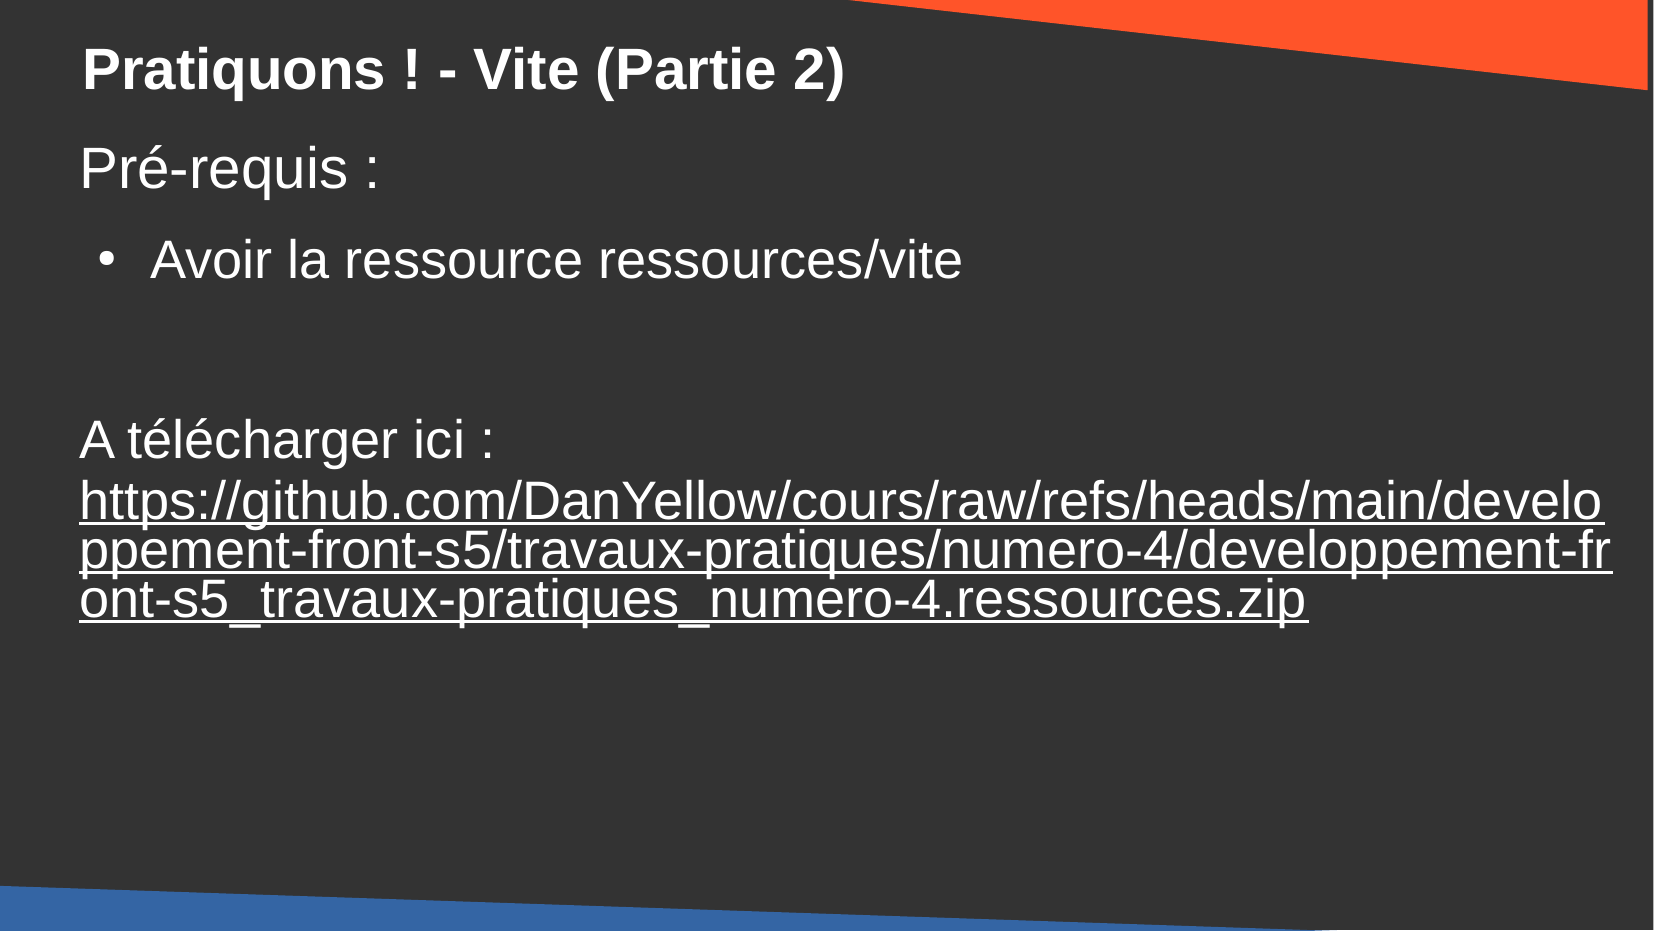

# Pratiquons ! - Vite (Partie 2)
Pré-requis :
Avoir la ressource ressources/vite
A télécharger ici : https://github.com/DanYellow/cours/raw/refs/heads/main/developpement-front-s5/travaux-pratiques/numero-4/developpement-front-s5_travaux-pratiques_numero-4.ressources.zip